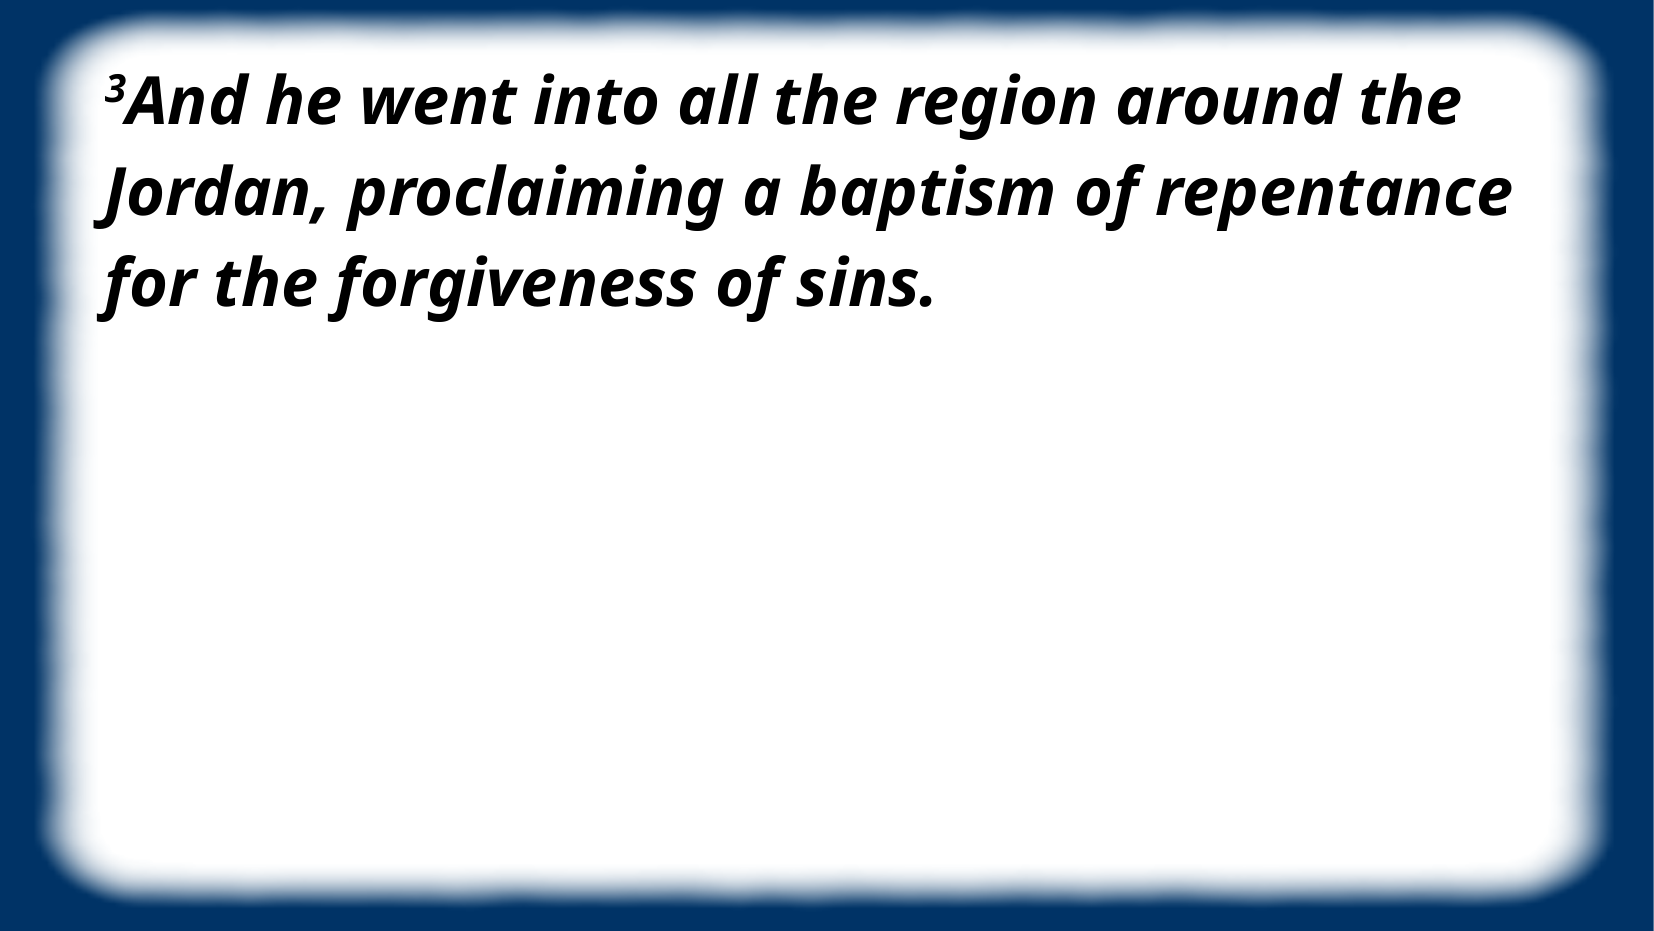

3And he went into all the region around the Jordan, proclaiming a baptism of repentance for the forgiveness of sins.